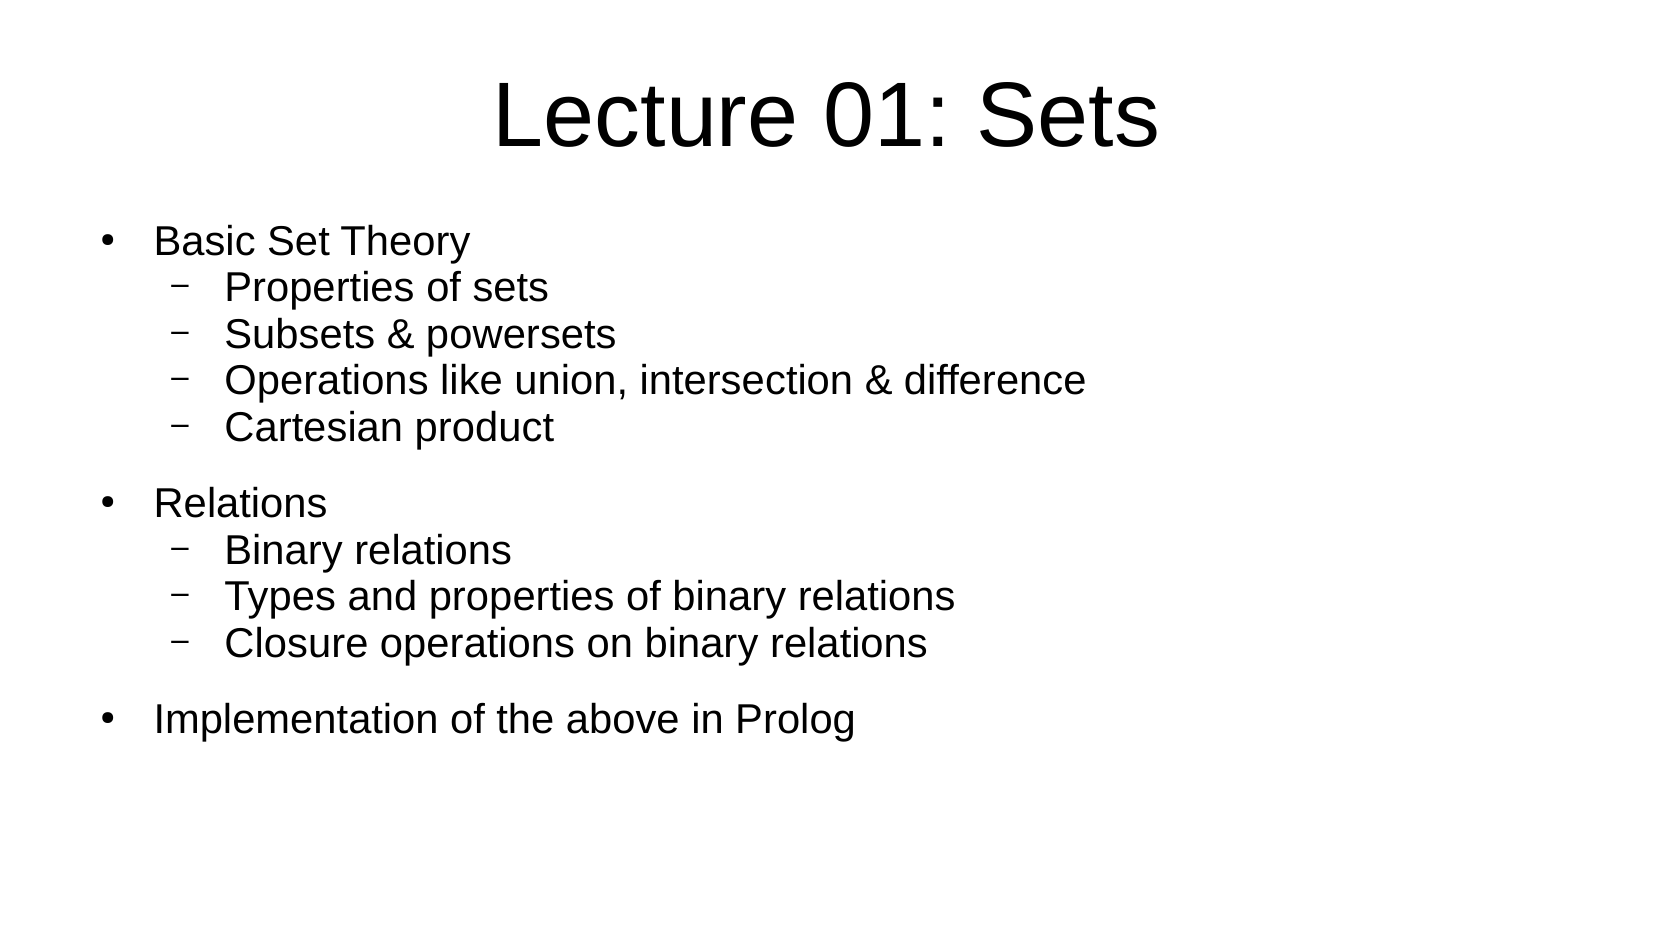

# Lecture 01: Sets
Basic Set Theory
Properties of sets
Subsets & powersets
Operations like union, intersection & difference
Cartesian product
Relations
Binary relations
Types and properties of binary relations
Closure operations on binary relations
Implementation of the above in Prolog